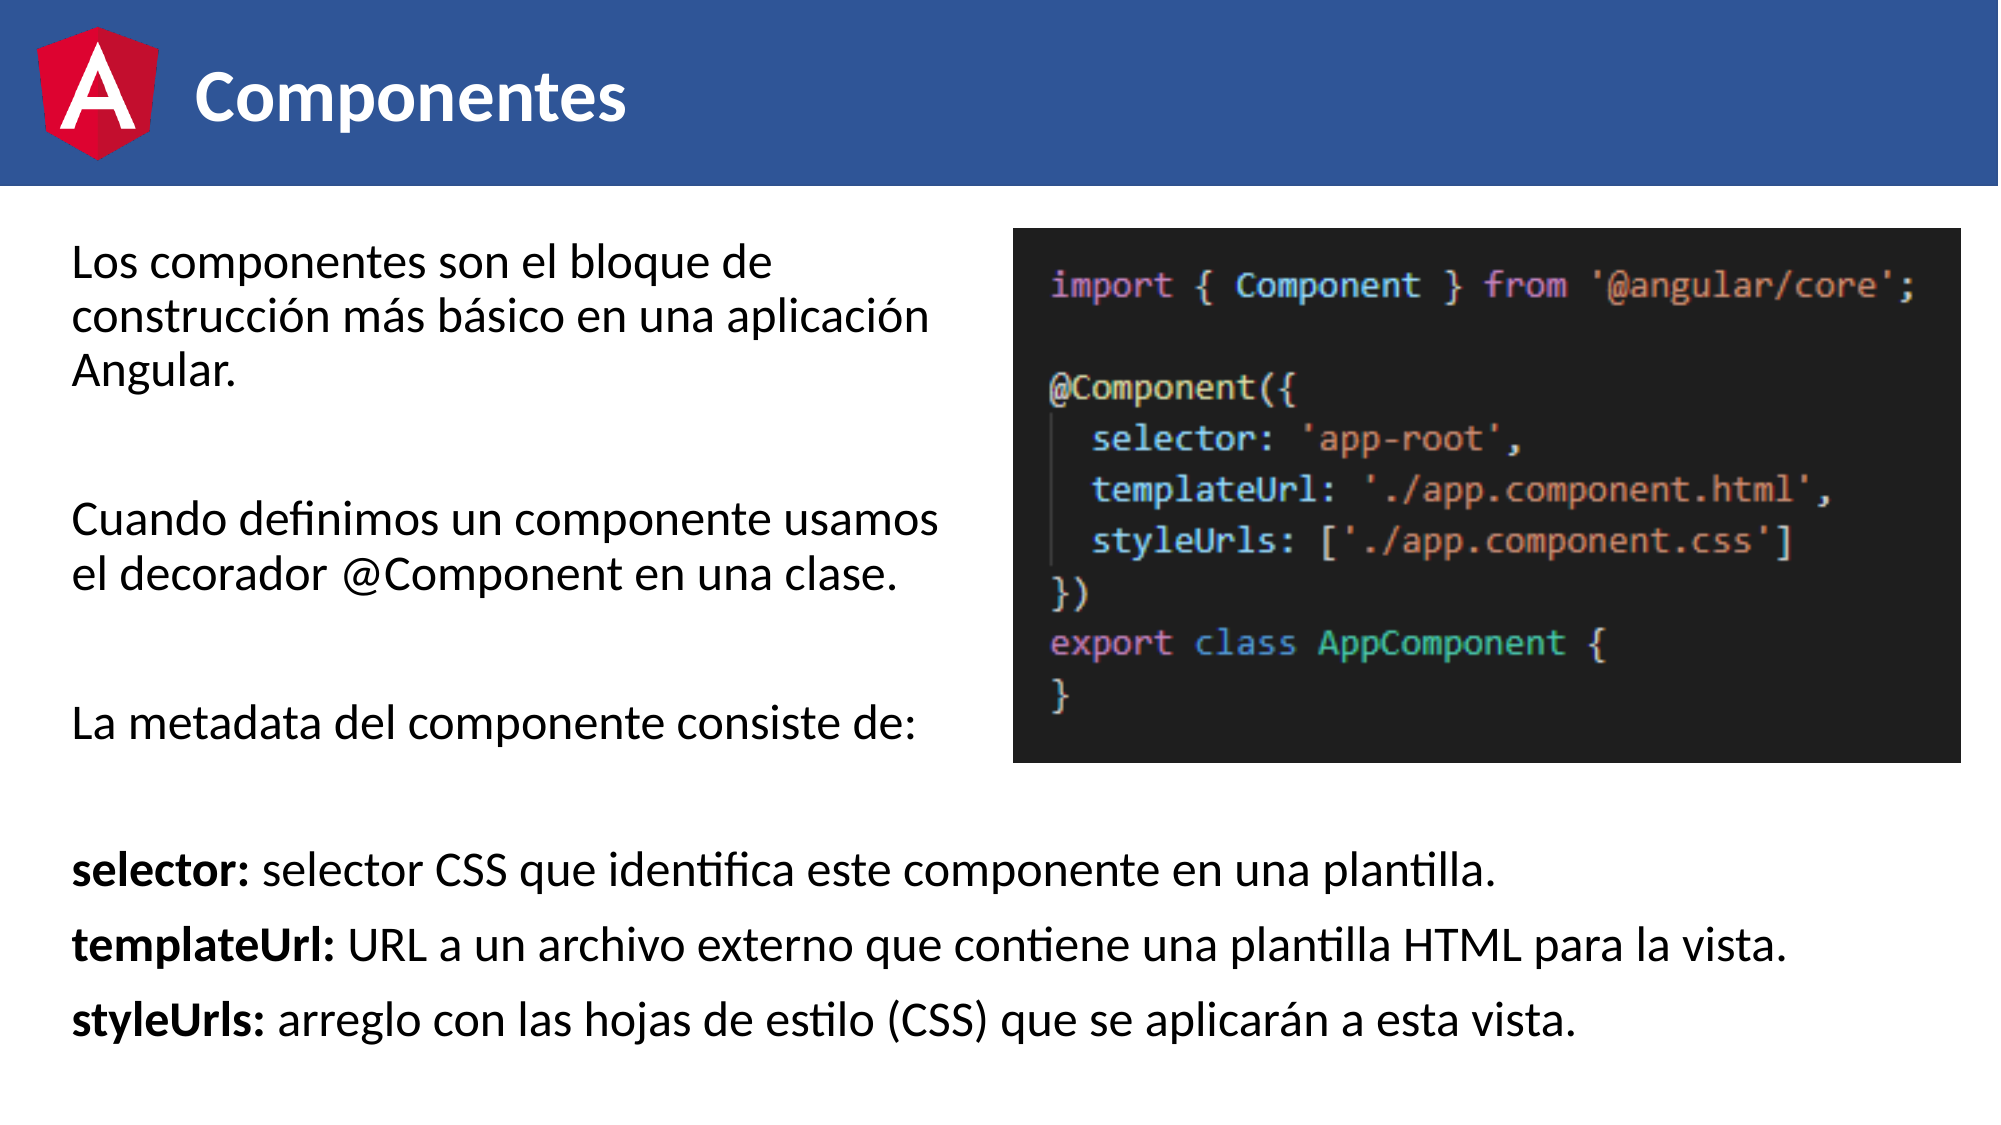

Componentes
# Los componentes son el bloque de construcción más básico en una aplicación Angular.
Cuando definimos un componente usamos el decorador @Component en una clase.
La metadata del componente consiste de:
selector: selector CSS que identifica este componente en una plantilla.
templateUrl: URL a un archivo externo que contiene una plantilla HTML para la vista.
styleUrls: arreglo con las hojas de estilo (CSS) que se aplicarán a esta vista.